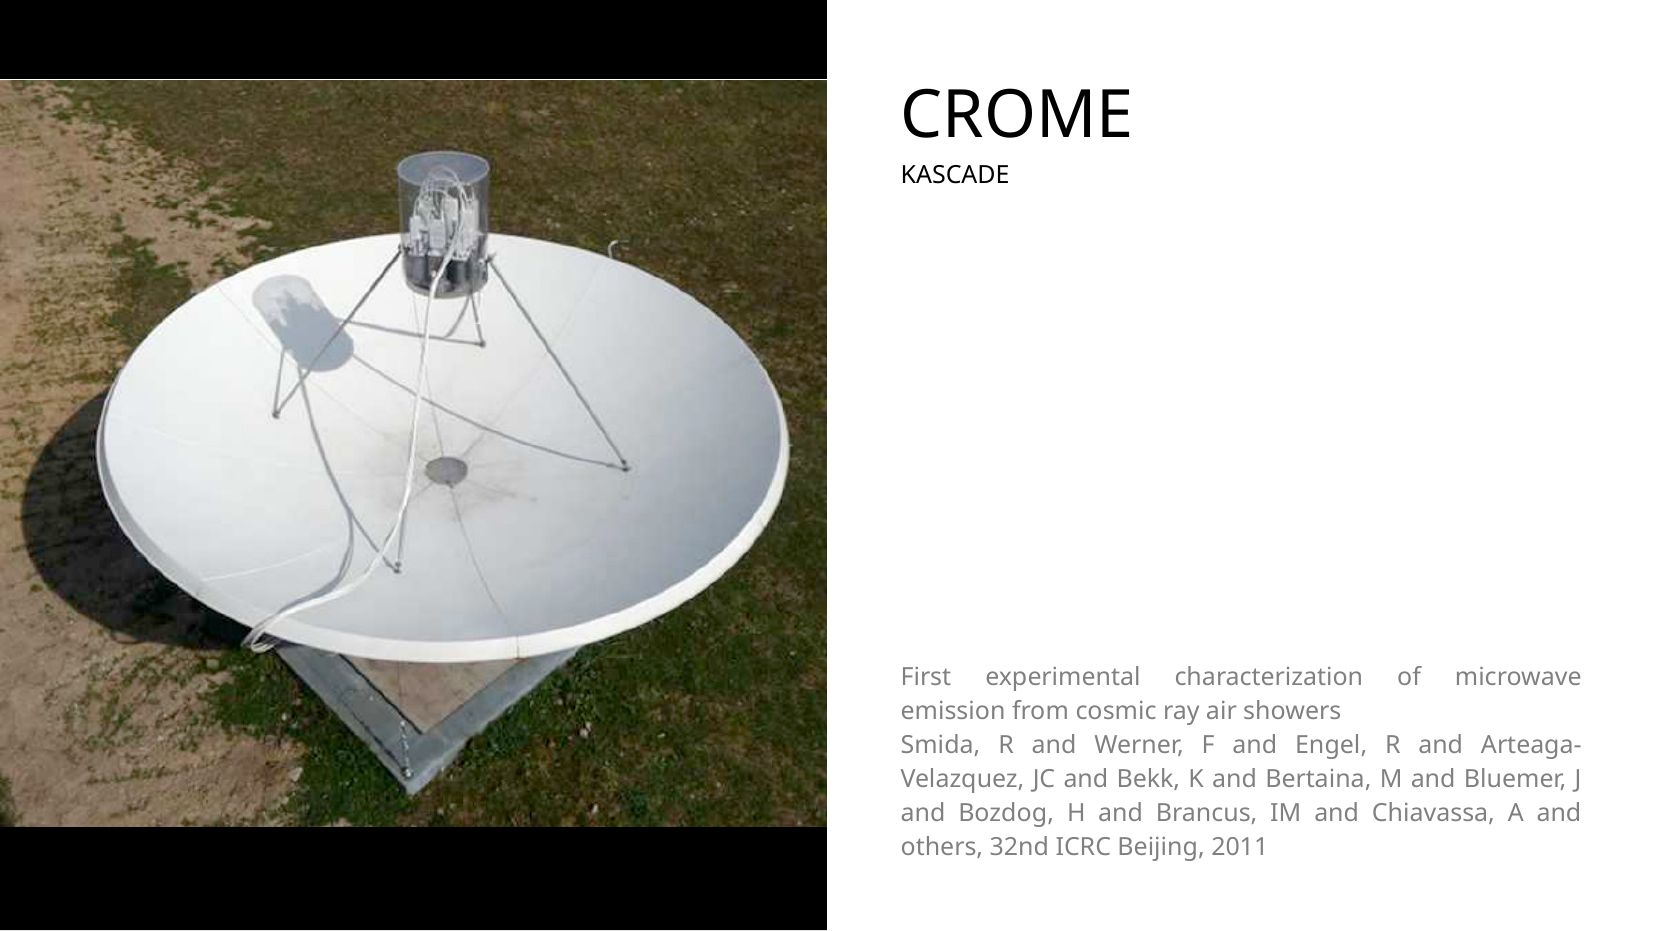

CROME
KASCADE
First experimental characterization of microwave emission from cosmic ray air showers
Smida, R and Werner, F and Engel, R and Arteaga-Velazquez, JC and Bekk, K and Bertaina, M and Bluemer, J and Bozdog, H and Brancus, IM and Chiavassa, A and others, 32nd ICRC Beijing, 2011